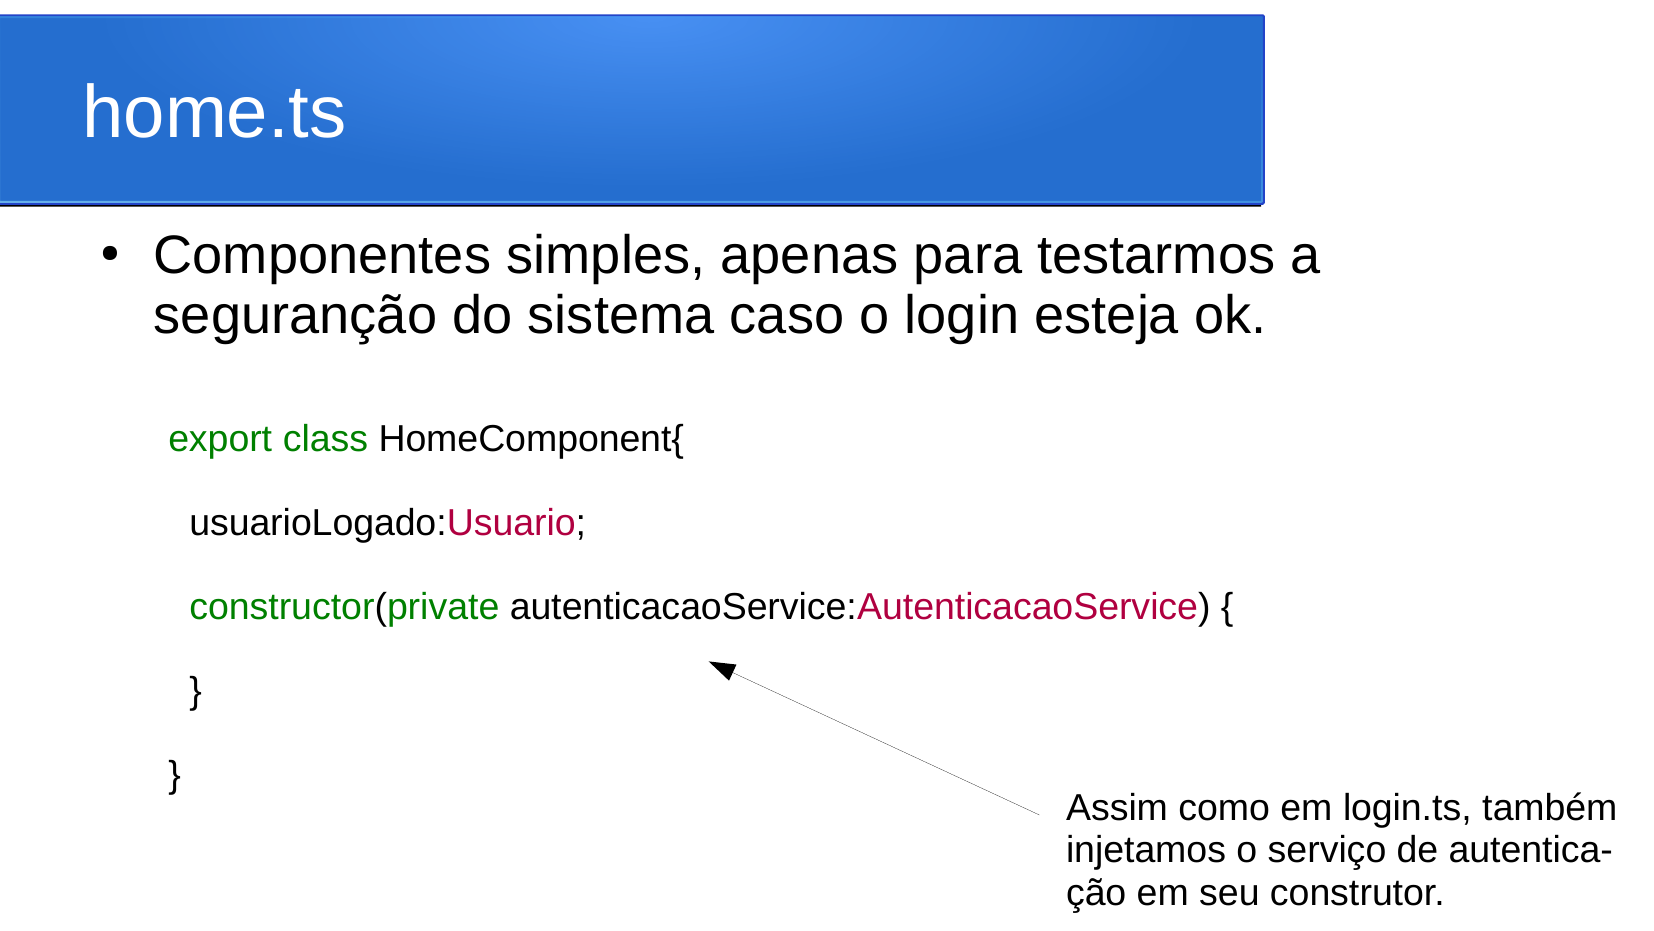

# home.ts
Componentes simples, apenas para testarmos a seguranção do sistema caso o login esteja ok.
export class HomeComponent{
 usuarioLogado:Usuario;
 constructor(private autenticacaoService:AutenticacaoService) {
 }
}
Assim como em login.ts, também
injetamos o serviço de autentica-
ção em seu construtor.